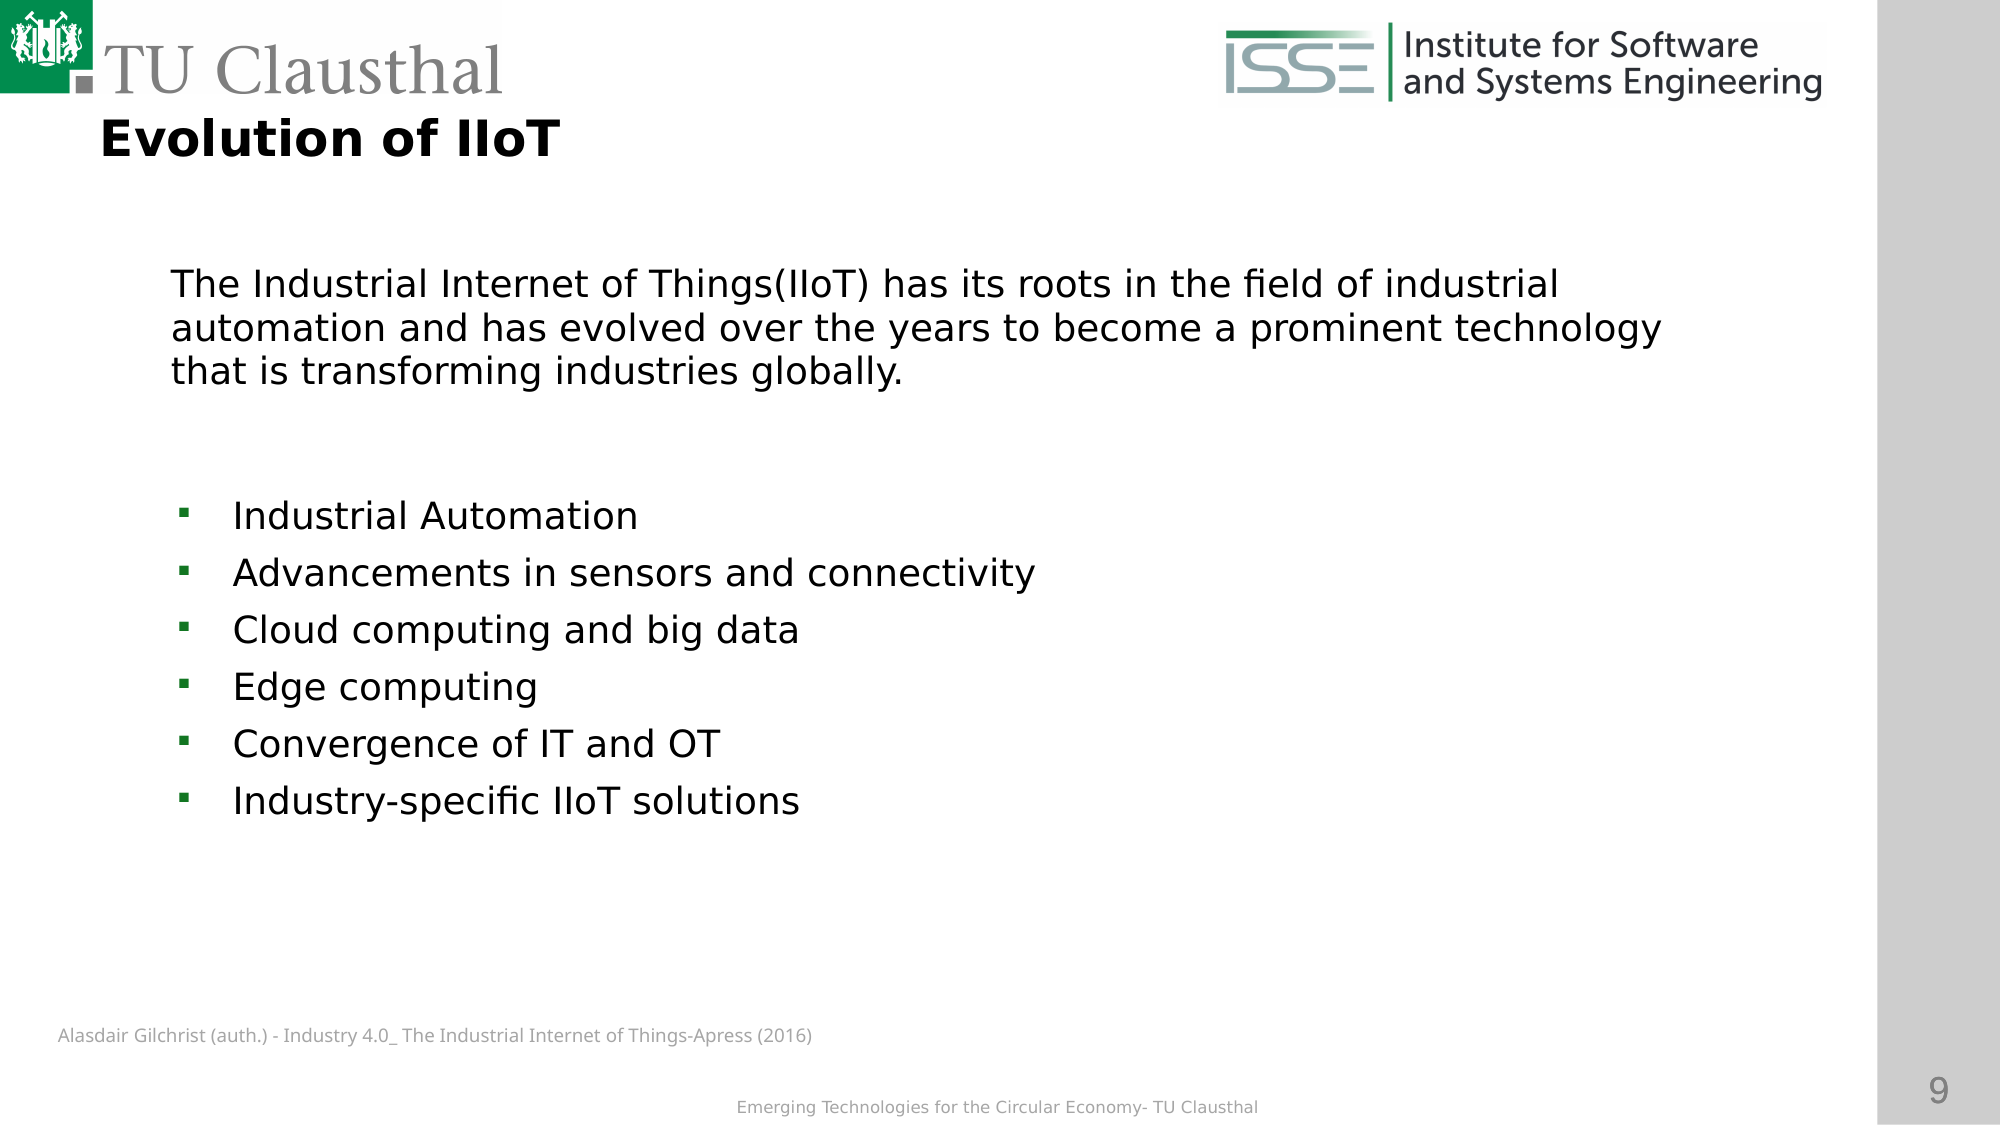

# Evolution of IIoT
The Industrial Internet of Things(IIoT) has its roots in the field of industrial automation and has evolved over the years to become a prominent technology that is transforming industries globally.
Industrial Automation
Advancements in sensors and connectivity
Cloud computing and big data
Edge computing
Convergence of IT and OT
Industry-specific IIoT solutions
Alasdair Gilchrist (auth.) - Industry 4.0_ The Industrial Internet of Things-Apress (2016)